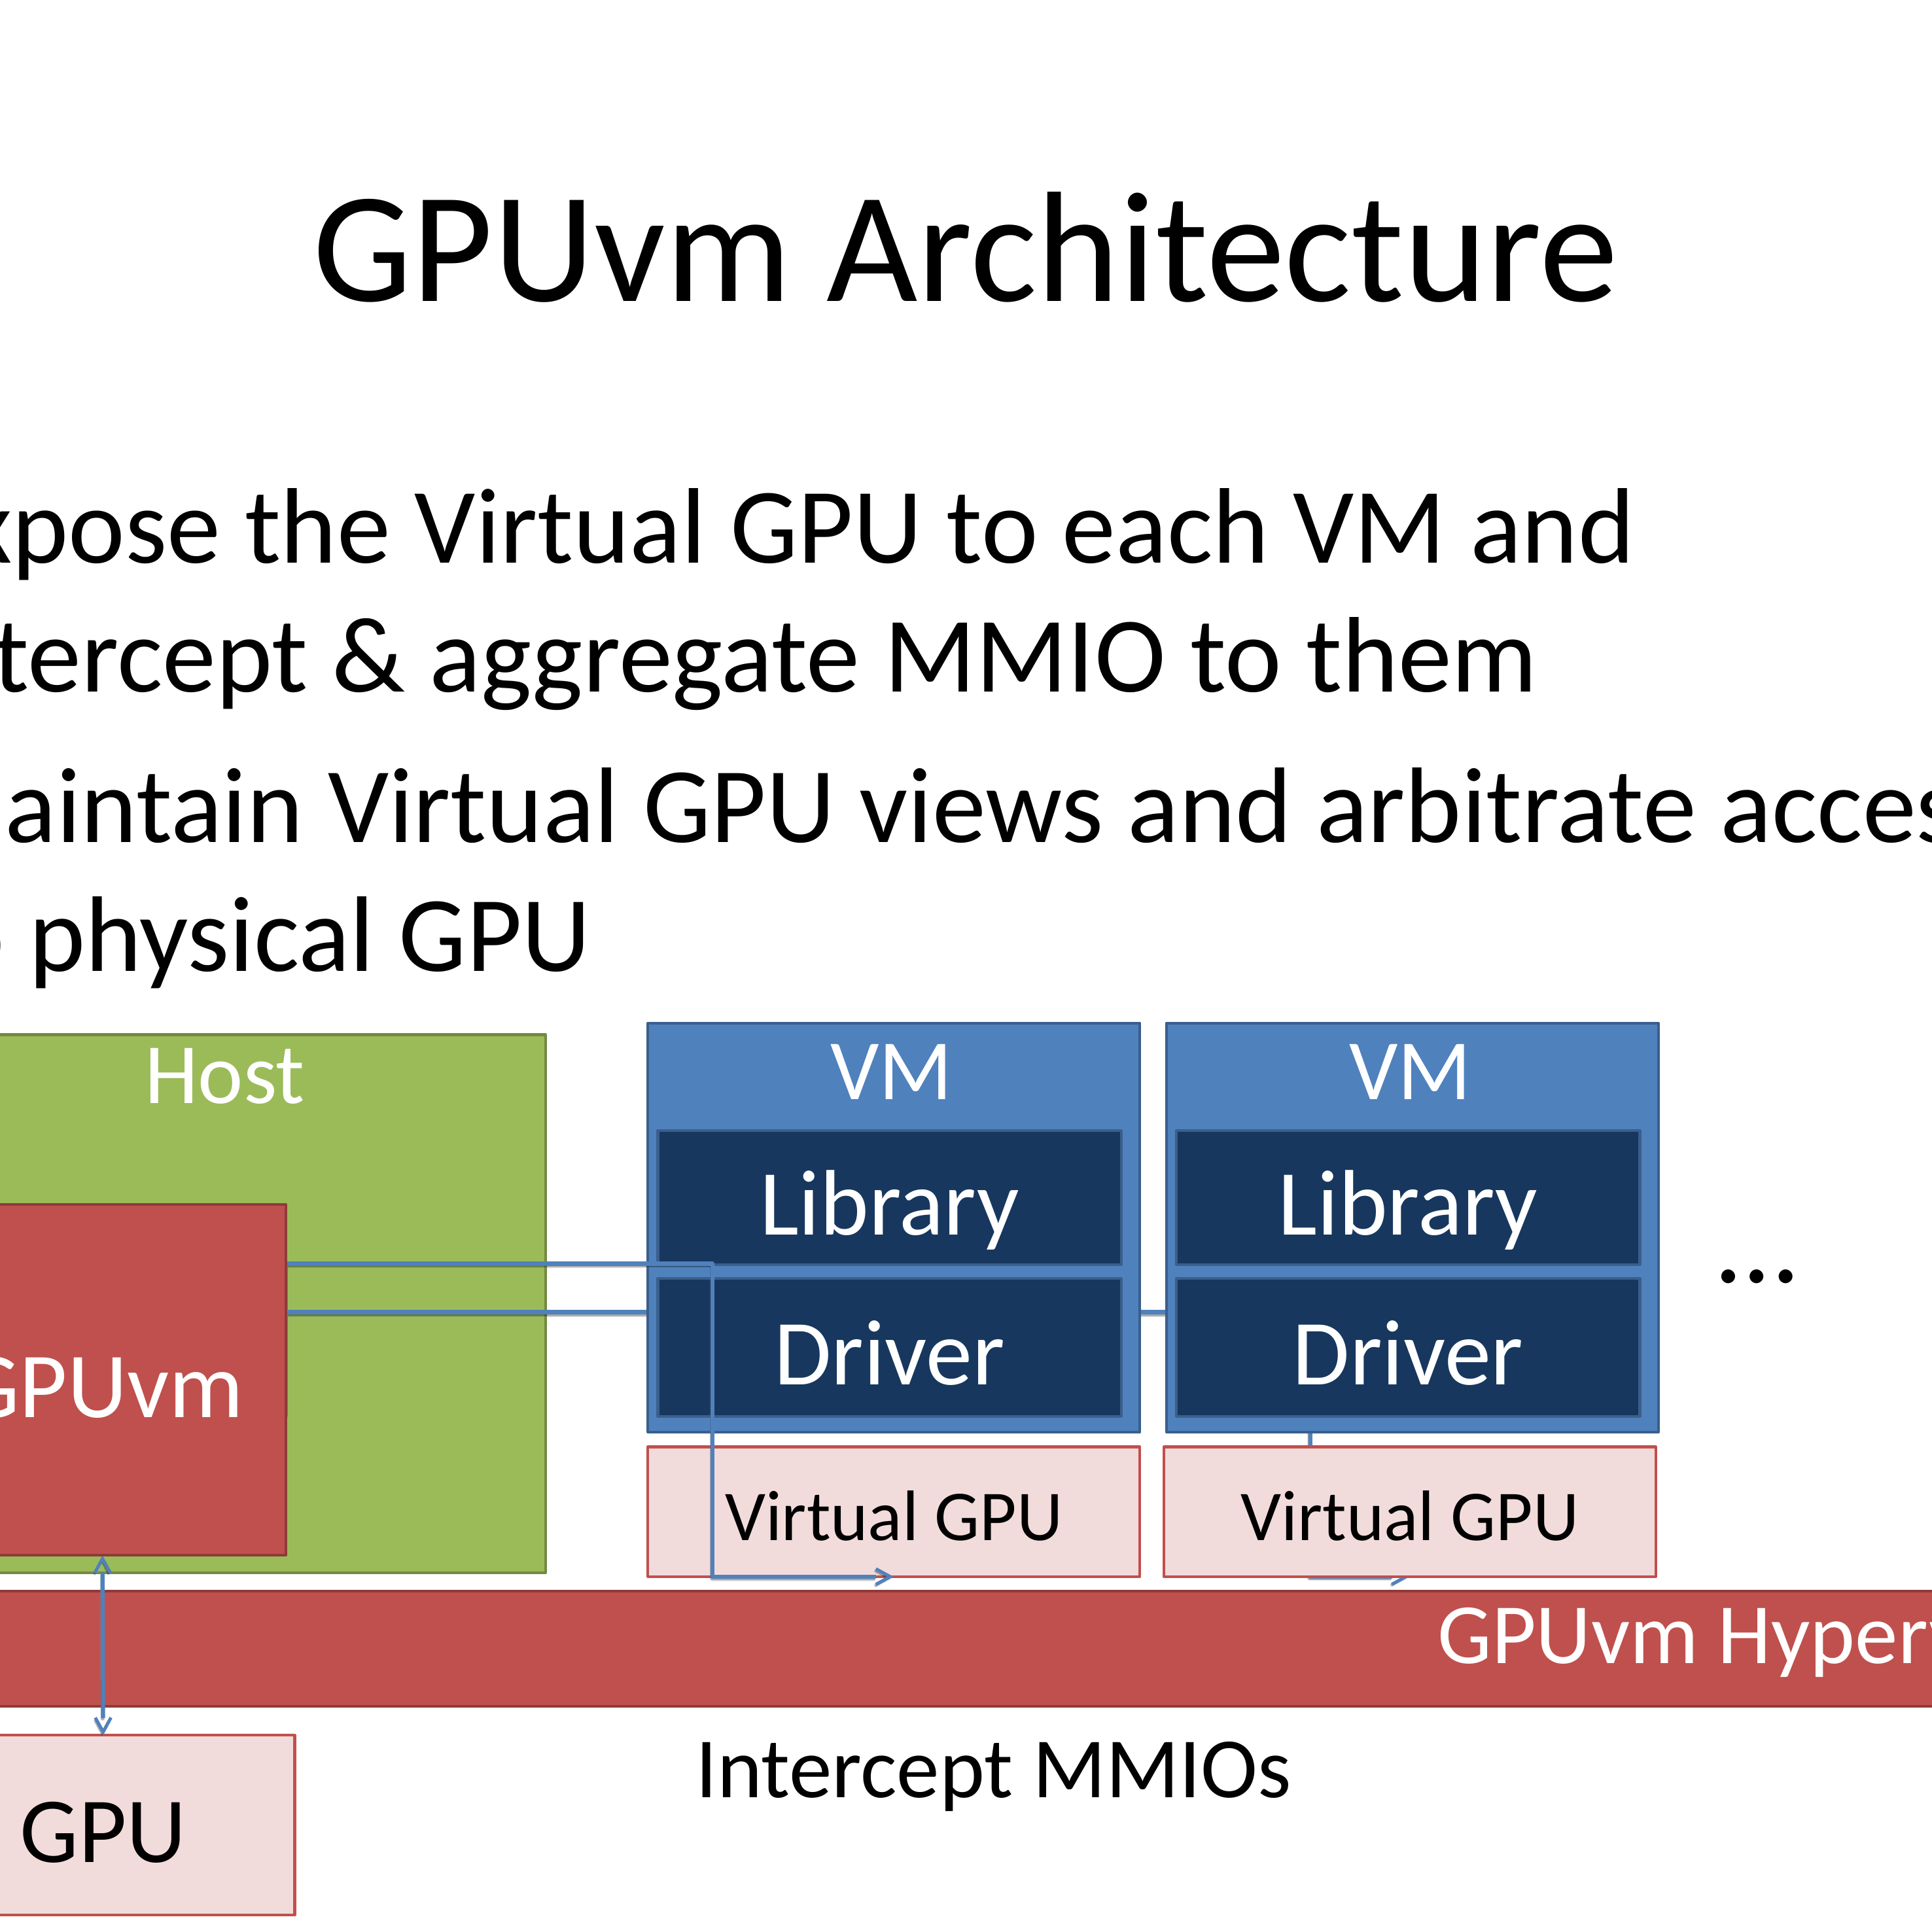

# GPUvm Architecture
Expose the Virtual GPU to each VM and
intercept & aggregate MMIO to them
Maintain Virtual GPU views and arbitrate accesses to physical GPU
VM
Library
Driver
VM
Library
Driver
Host
…
GPUvm
Virtual GPU
Virtual GPU
GPUvm Hypervisor
Intercept MMIOs
GPU